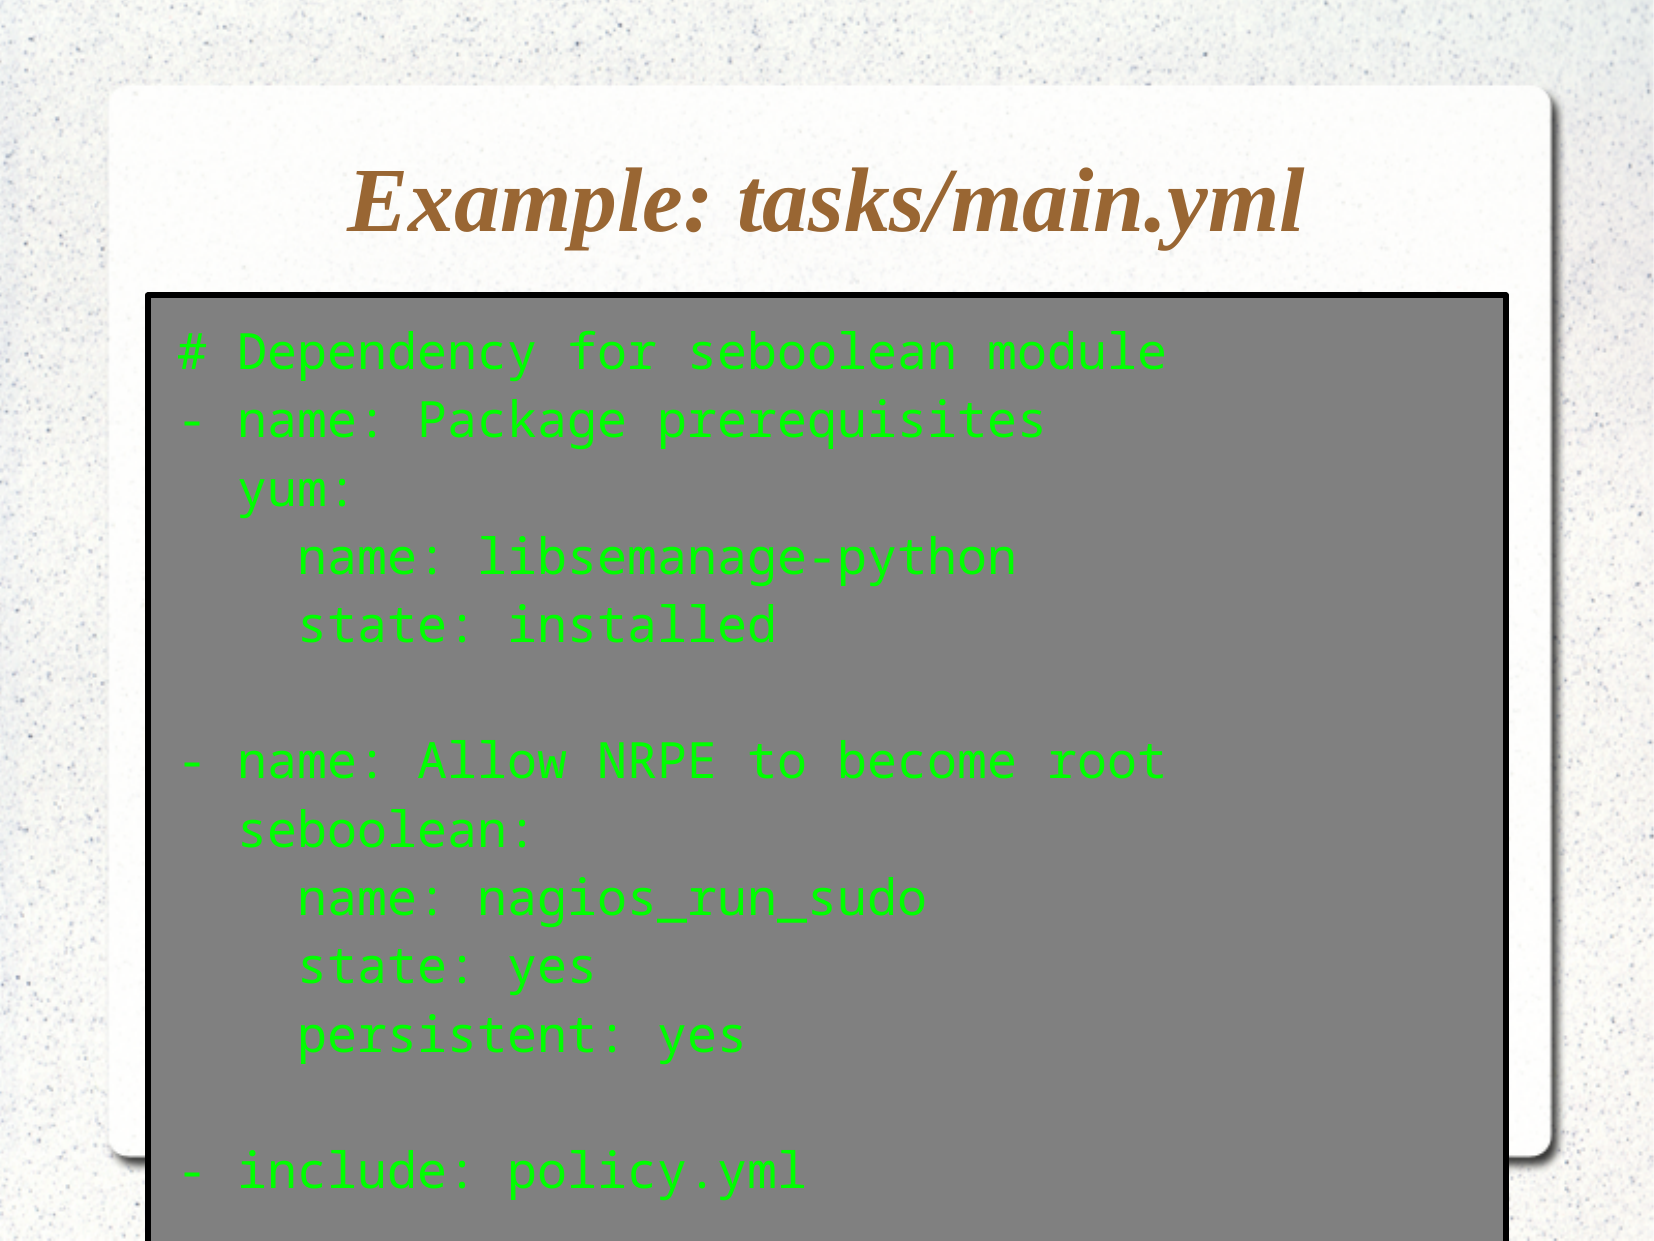

# Example: tasks/main.yml
# Dependency for seboolean module
- name: Package prerequisites
 yum:
 name: libsemanage-python
 state: installed
- name: Allow NRPE to become root
 seboolean:
 name: nagios_run_sudo
 state: yes
 persistent: yes
- include: policy.yml